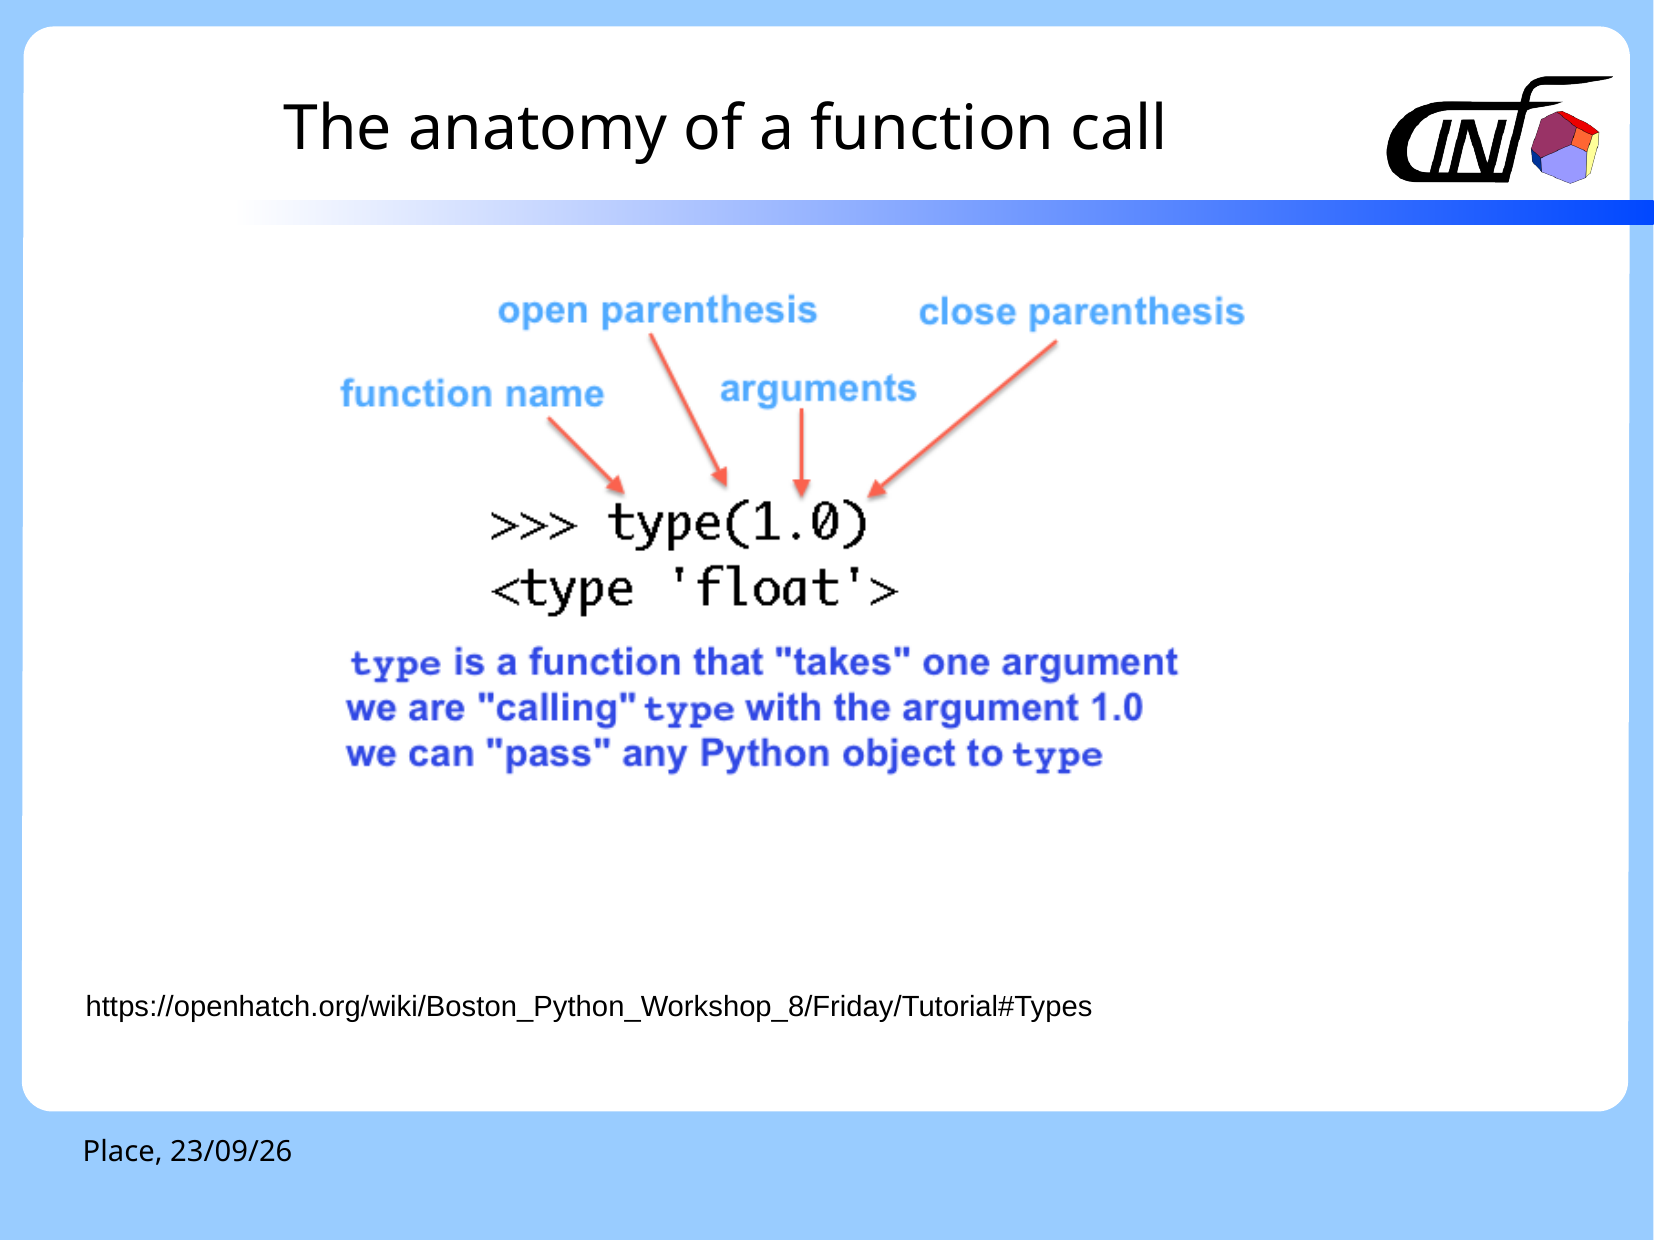

# The anatomy of a function call
https://openhatch.org/wiki/Boston_Python_Workshop_8/Friday/Tutorial#Types